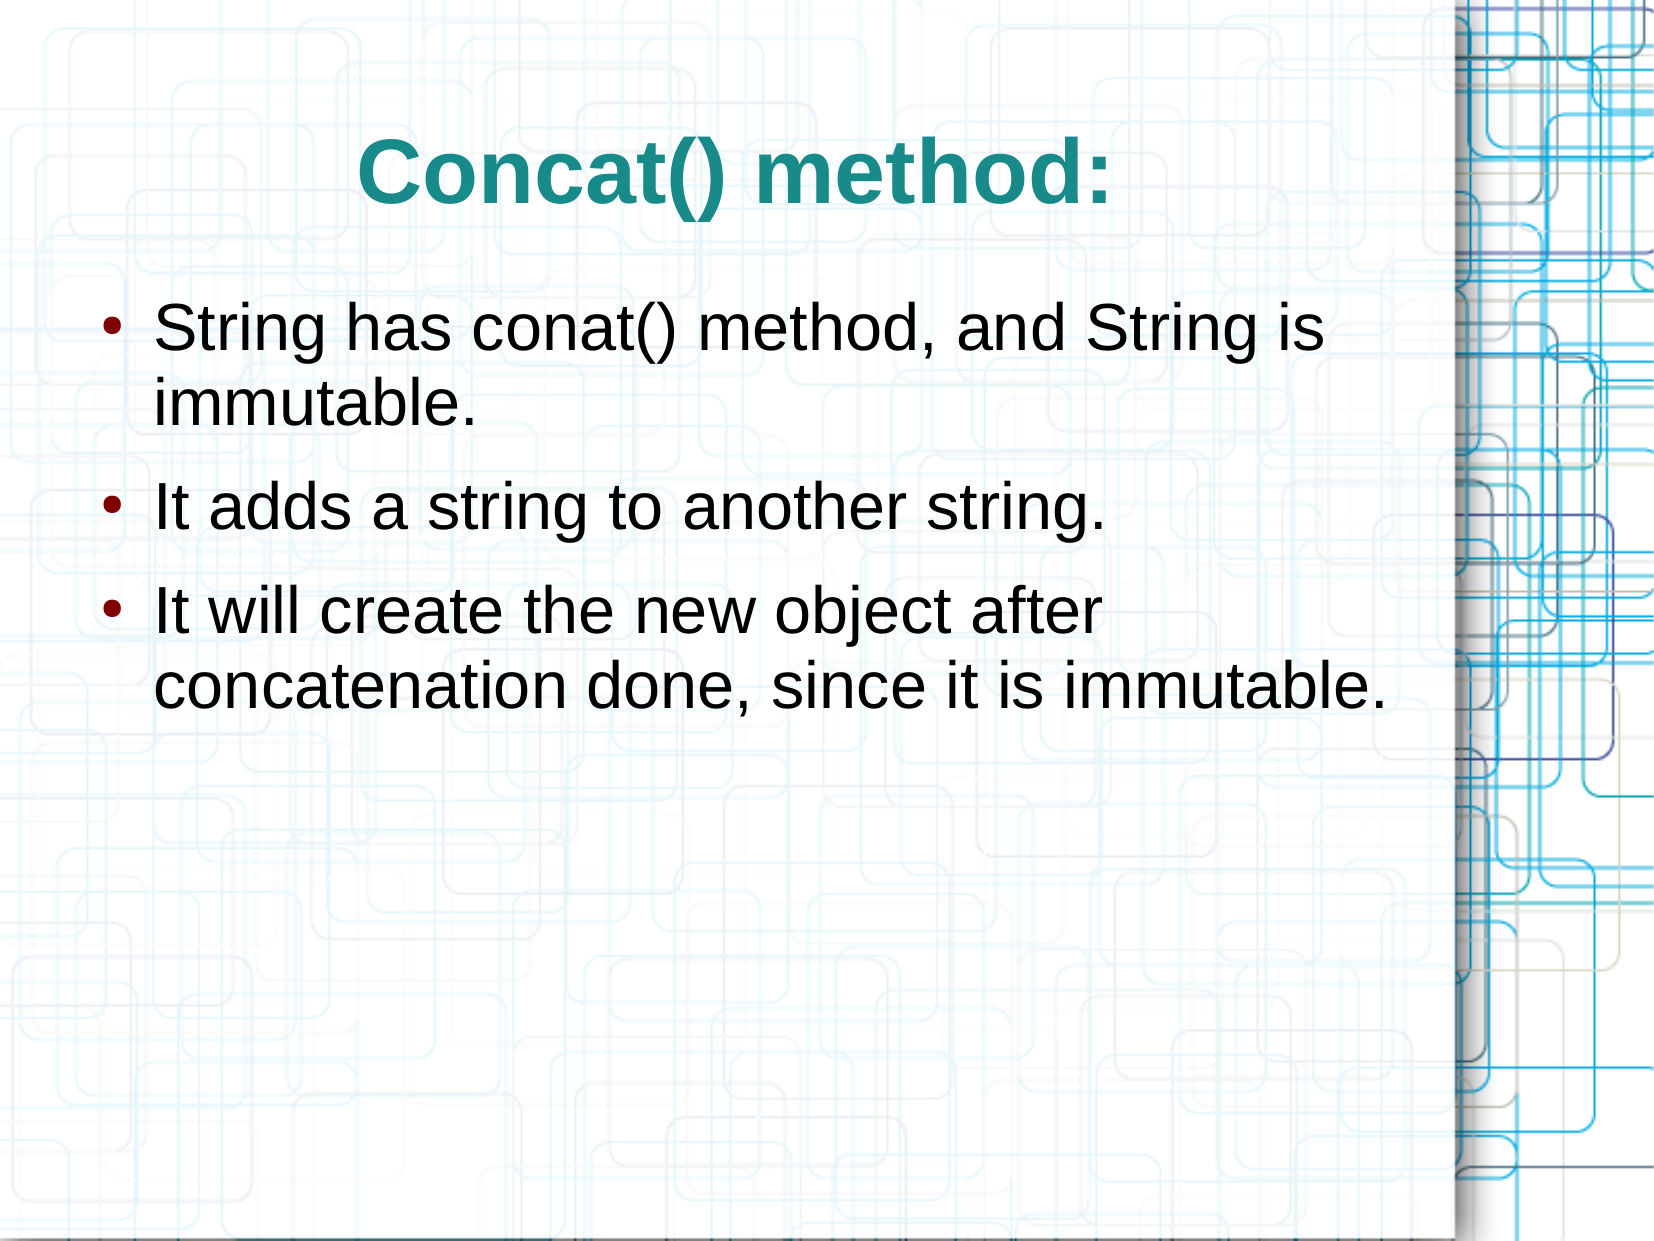

# Concat() method:
String has conat() method, and String is immutable.
It adds a string to another string.
It will create the new object after concatenation done, since it is immutable.